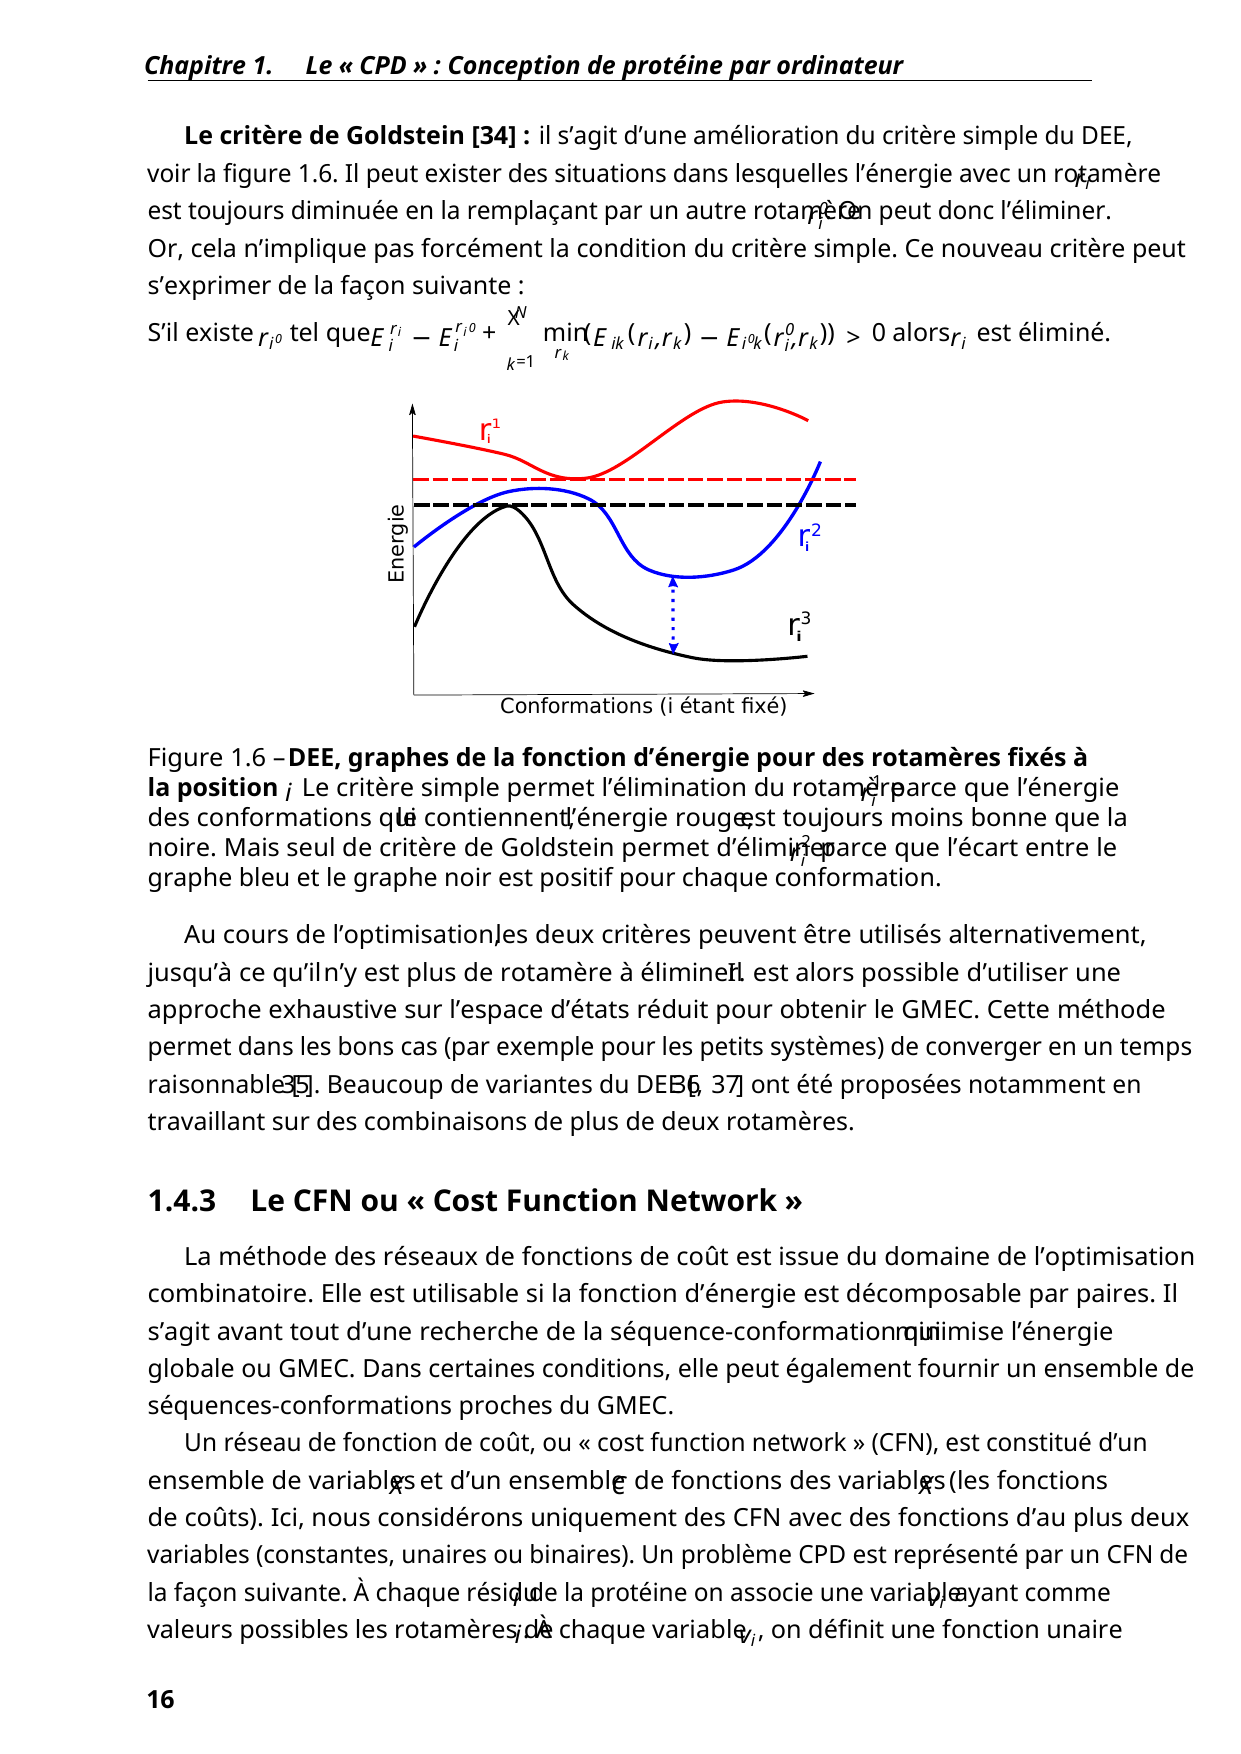

Chapitre 1.
Le « CPD » : Conception de protéine par ordinateur
Le critère de Goldstein [34] :
il s’agit d’une amélioration du critère simple du DEE,
voir la figure 1.6. Il peut exister des situations dans lesquelles l’énergie avec un rotamère
r
i
est toujours diminuée en la remplaçant par un autre rotamère
. On peut donc l’éliminer.
0
r
i
Or, cela n’implique pas forcément la condition du critère simple. Ce nouveau critère peut
s’exprimer de la façon suivante :
N
X
r
S’il existe
tel que
+
min
(
(
)
(
))
0 alors
est éliminé.
r
0
0
r
E
− E
E
r
,r
− E
r
,r
>
r
i
i
0
0
i
ik
i
k
i
k
k
i
i
i
i
r
k
=1
k
r
1
i
r
2
Energie
i
r
3
i
Conformations (i étant ﬁxé)
Figure 1.6 –
DEE, graphes de la fonction d’énergie pour des rotamères fixés à
la position
Le critère simple permet l’élimination du rotamère
parce que l’énergie
1
i
r
i
des conformations qui
le contiennent,
l’énergie rouge,
est toujours moins bonne que la
noire. Mais seul de critère de Goldstein permet d’éliminer
parce que l’écart entre le
2
r
i
graphe bleu et le graphe noir est positif pour chaque conformation.
Au cours de l’optimisation,
les deux critères peuvent être utilisés alternativement,
jusqu’à ce qu’il
n’y est plus de rotamère à éliminer.
Il
est alors possible d’utiliser une
approche exhaustive sur l’espace d’états réduit pour obtenir le GMEC. Cette méthode
permet dans les bons cas (par exemple pour les petits systèmes) de converger en un temps
raisonnable [
35
]. Beaucoup de variantes du DEE [
36
,
37
] ont été proposées notamment en
travaillant sur des combinaisons de plus de deux rotamères.
1.4.3
Le CFN ou « Cost Function Network »
La méthode des réseaux de fonctions de coût est issue du domaine de l’optimisation
combinatoire. Elle est utilisable si la fonction d’énergie est décomposable par paires. Il
s’agit avant tout d’une recherche de la séquence-conformation qui
minimise l’énergie
globale ou GMEC. Dans certaines conditions, elle peut également fournir un ensemble de
séquences-conformations proches du GMEC.
Un réseau de fonction de coût, ou « cost function network » (CFN), est constitué d’un
ensemble de variables
et d’un ensemble
de fonctions des variables
(les fonctions
X
C
X
de coûts). Ici, nous considérons uniquement des CFN avec des fonctions d’au plus deux
variables (constantes, unaires ou binaires). Un problème CPD est représenté par un CFN de
la façon suivante. À chaque résidu
de la protéine on associe une variable
ayant comme
i
v
i
valeurs possibles les rotamères de
. À chaque variable
, on définit une fonction unaire
i
v
i
16